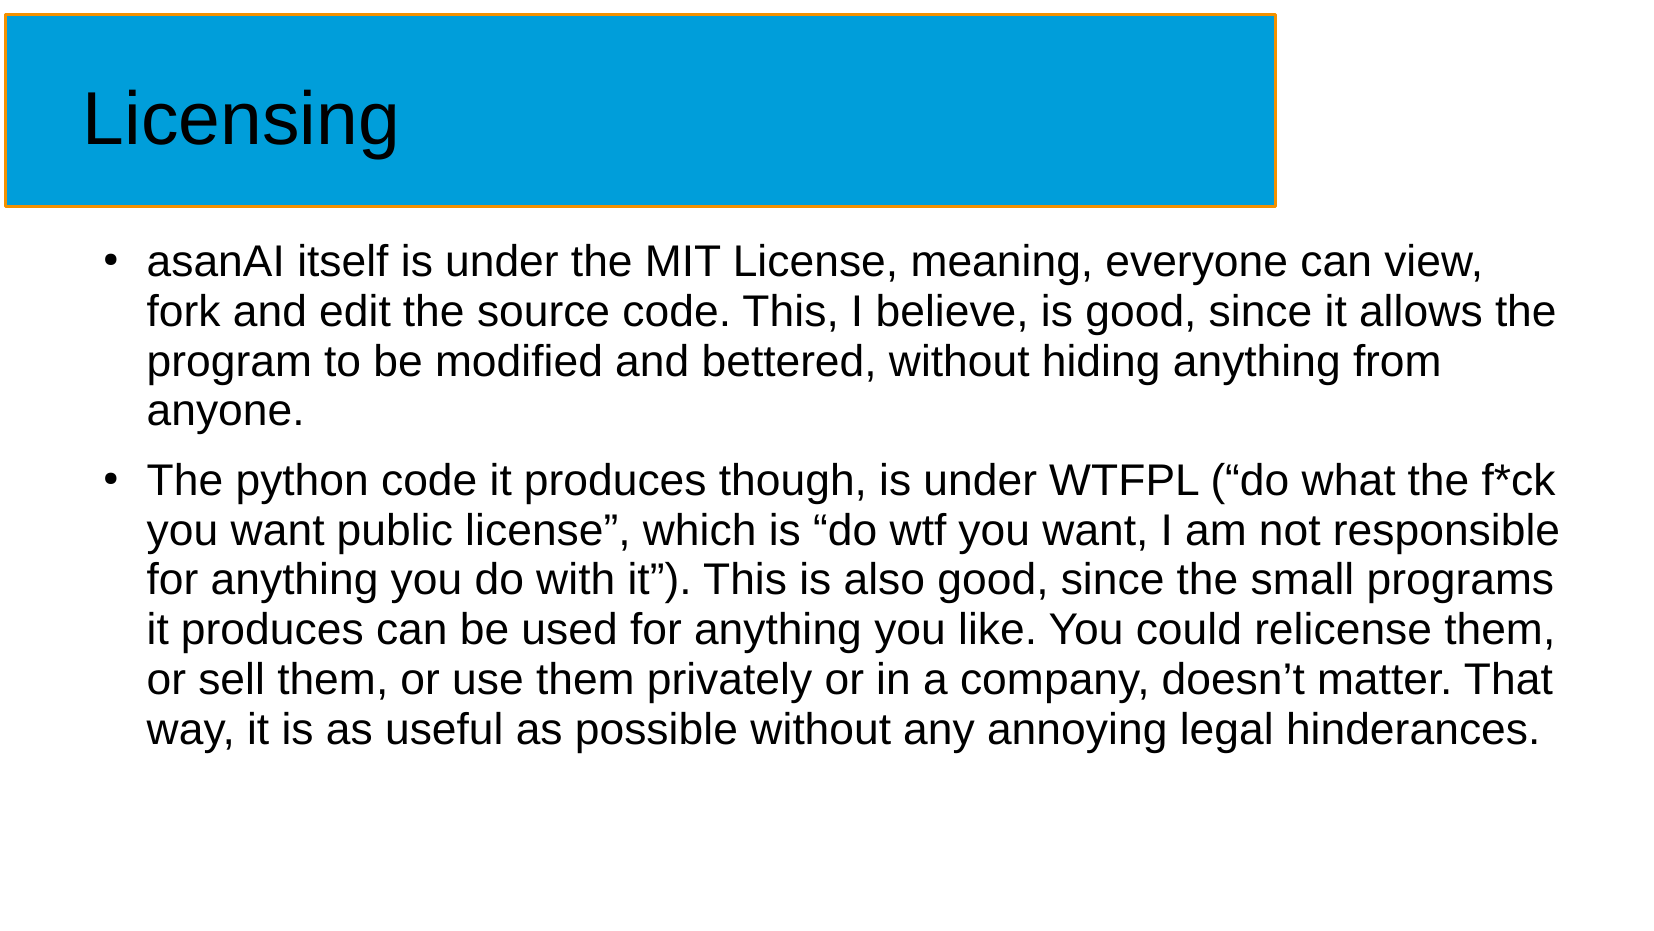

# Licensing
asanAI itself is under the MIT License, meaning, everyone can view, fork and edit the source code. This, I believe, is good, since it allows the program to be modified and bettered, without hiding anything from anyone.
The python code it produces though, is under WTFPL (“do what the f*ck you want public license”, which is “do wtf you want, I am not responsible for anything you do with it”). This is also good, since the small programs it produces can be used for anything you like. You could relicense them, or sell them, or use them privately or in a company, doesn’t matter. That way, it is as useful as possible without any annoying legal hinderances.